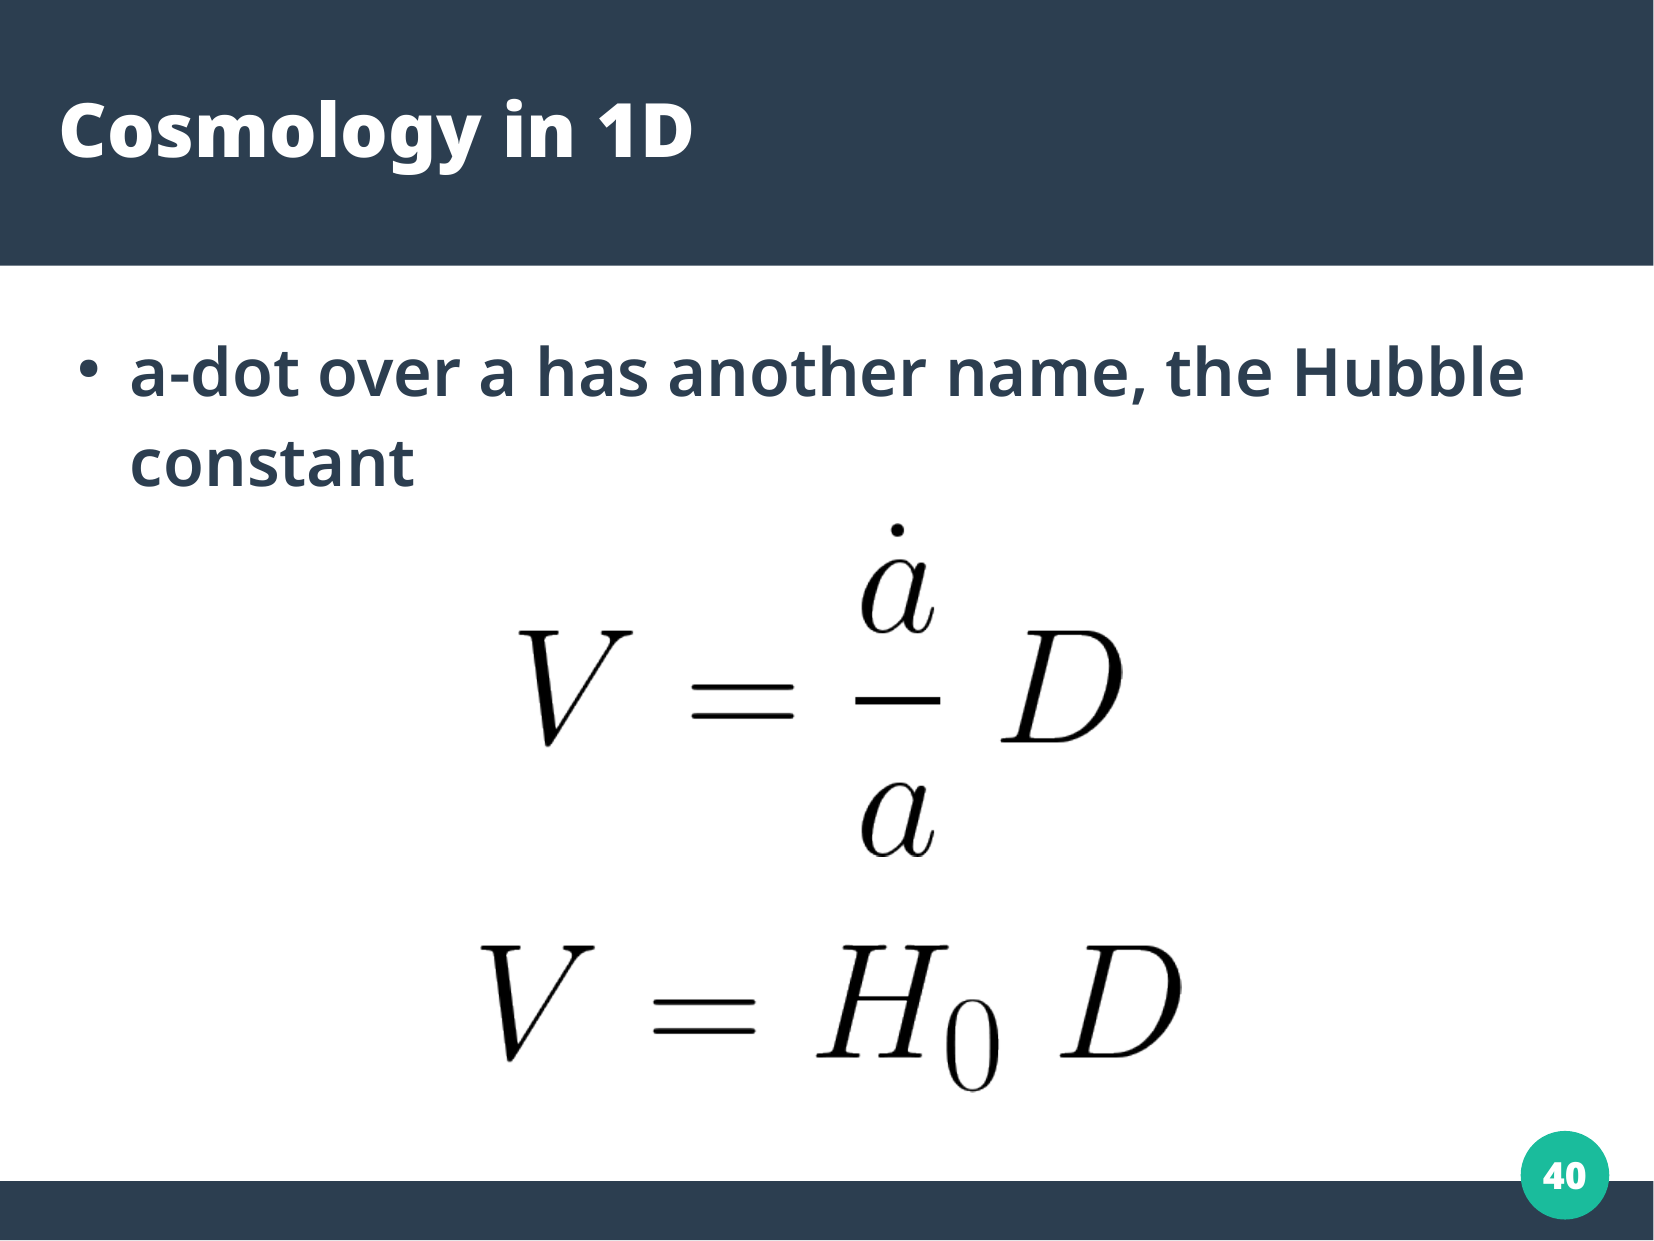

# Cosmology in 1D
a-dot over a has another name, the Hubble constant
40